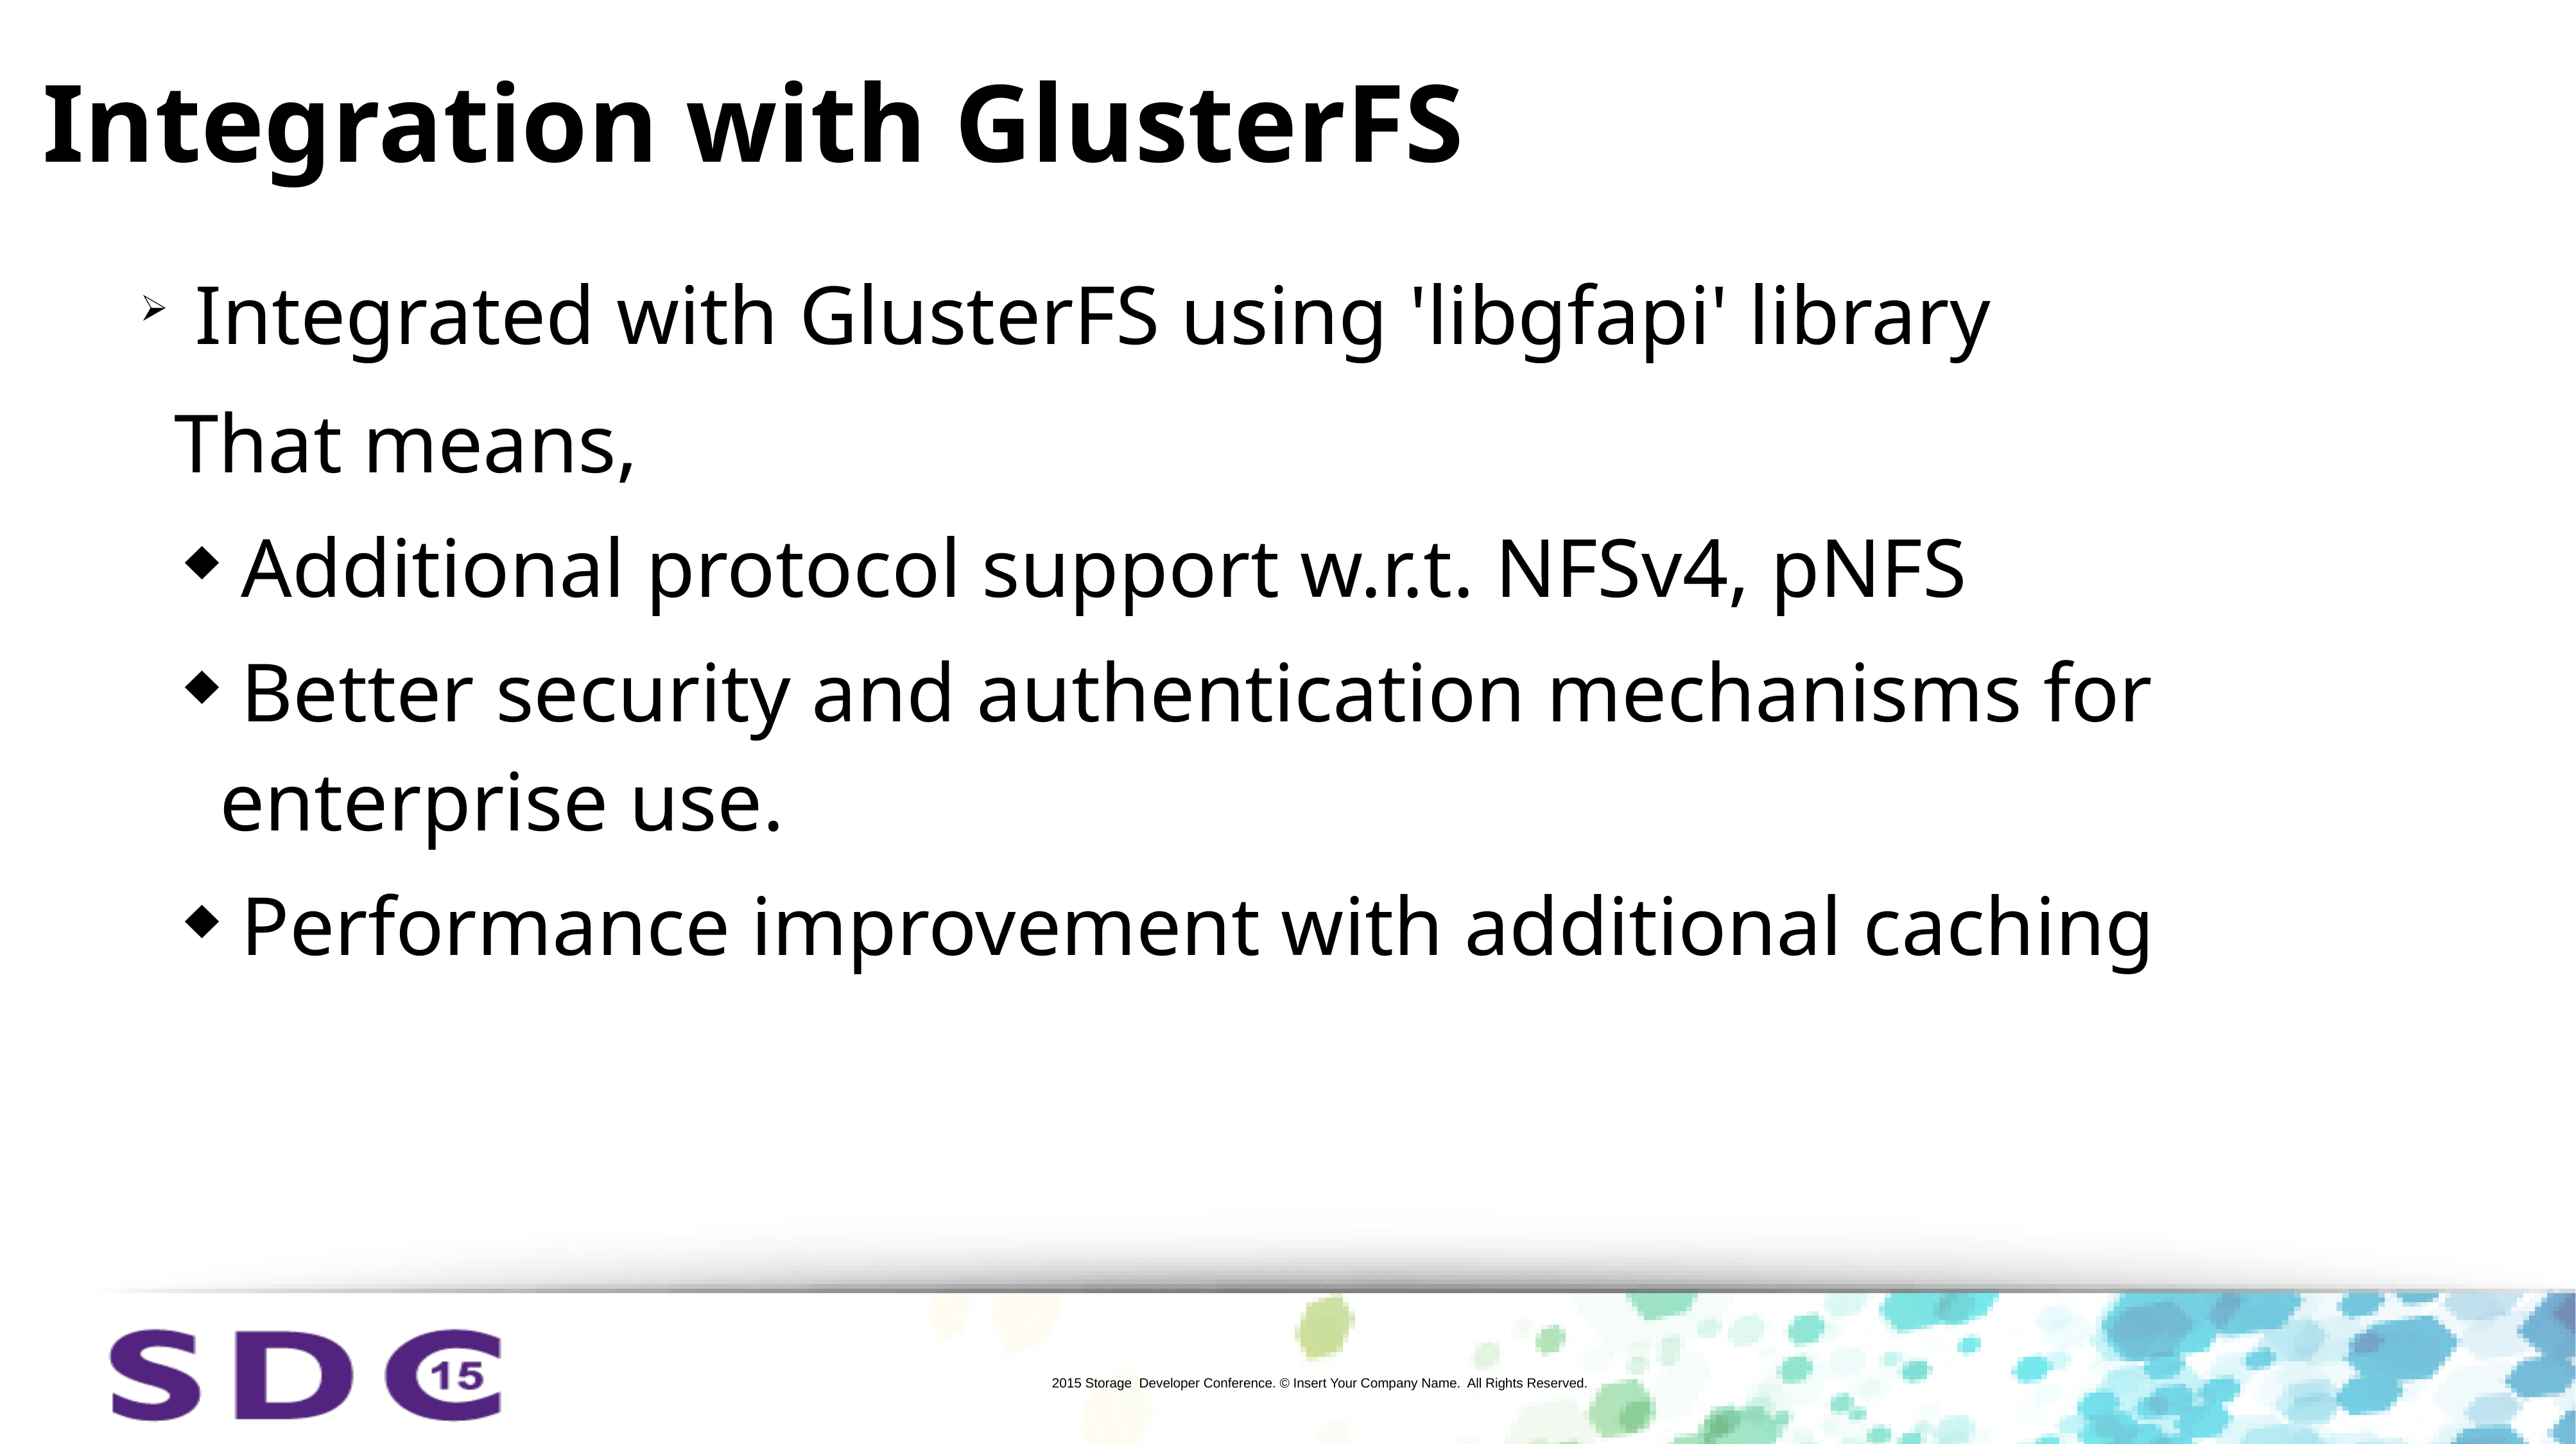

# Integration with GlusterFS
 Integrated with GlusterFS using 'libgfapi' library
That means,
 Additional protocol support w.r.t. NFSv4, pNFS
 Better security and authentication mechanisms for enterprise use.
 Performance improvement with additional caching